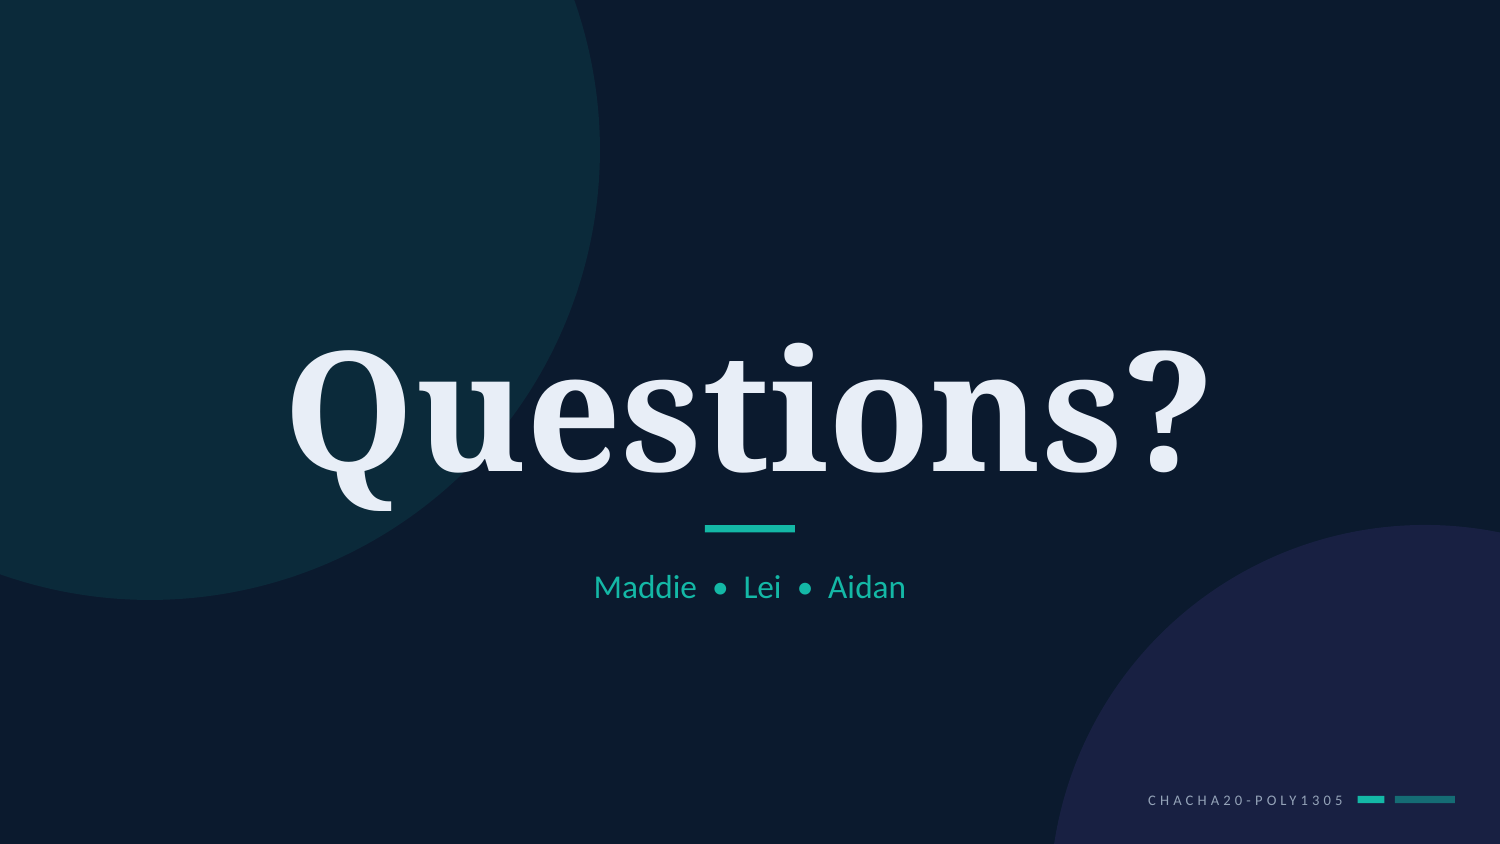

Questions?
Maddie • Lei • Aidan
CHACHA20-POLY1305